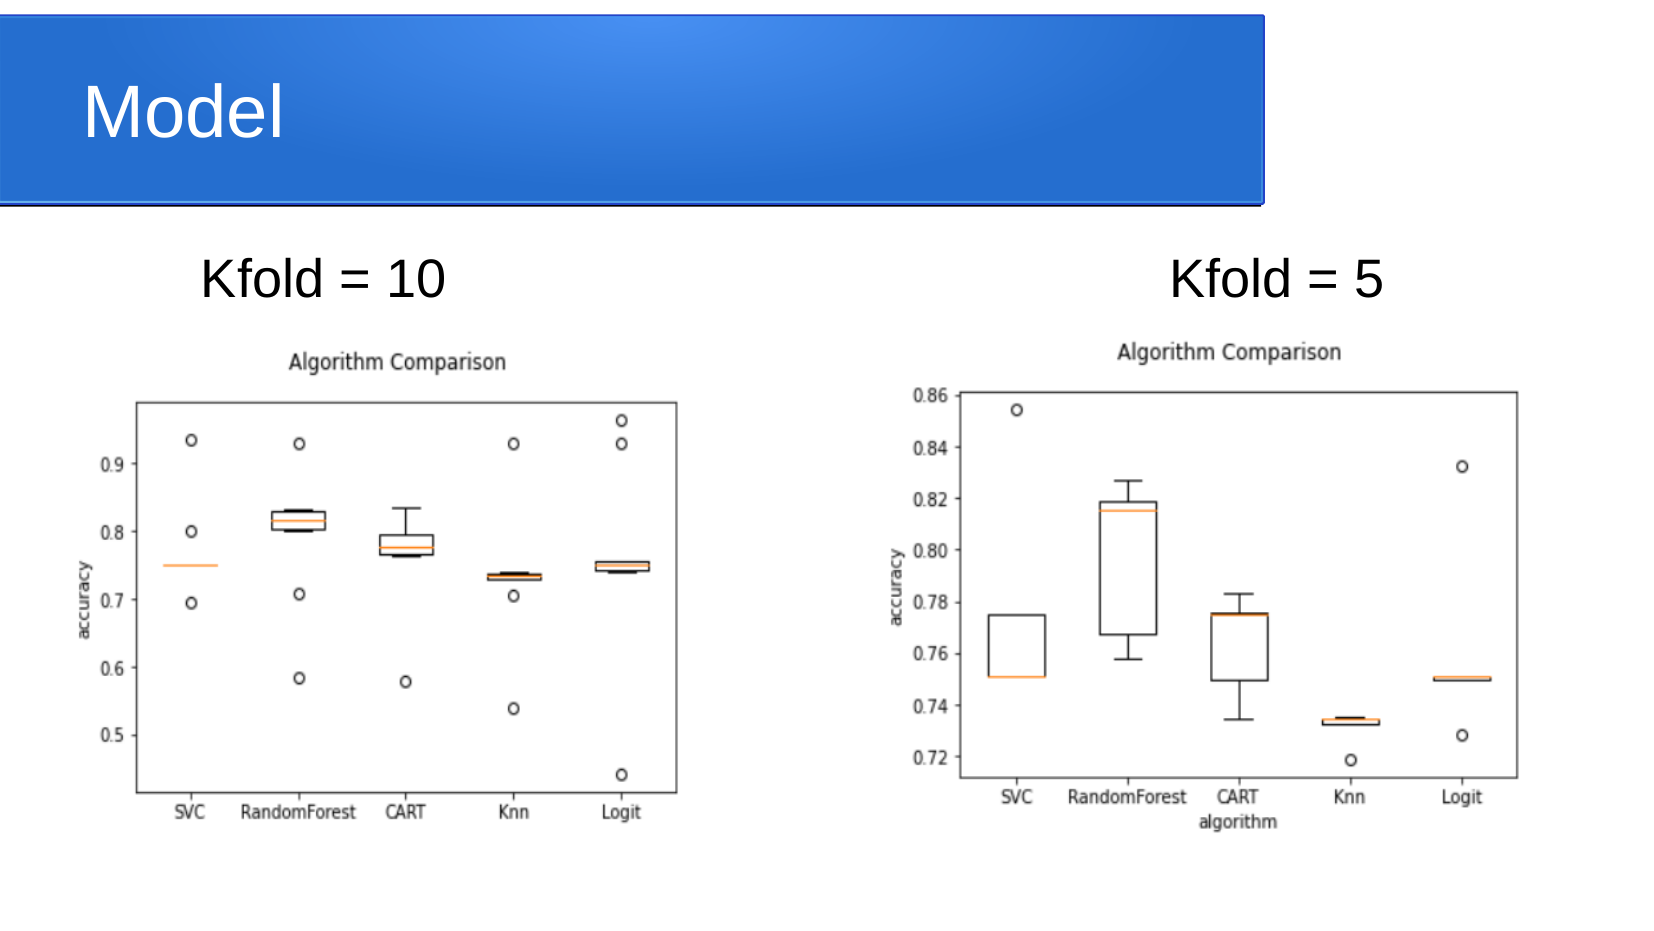

# Model
Kfold = 10
Kfold = 5